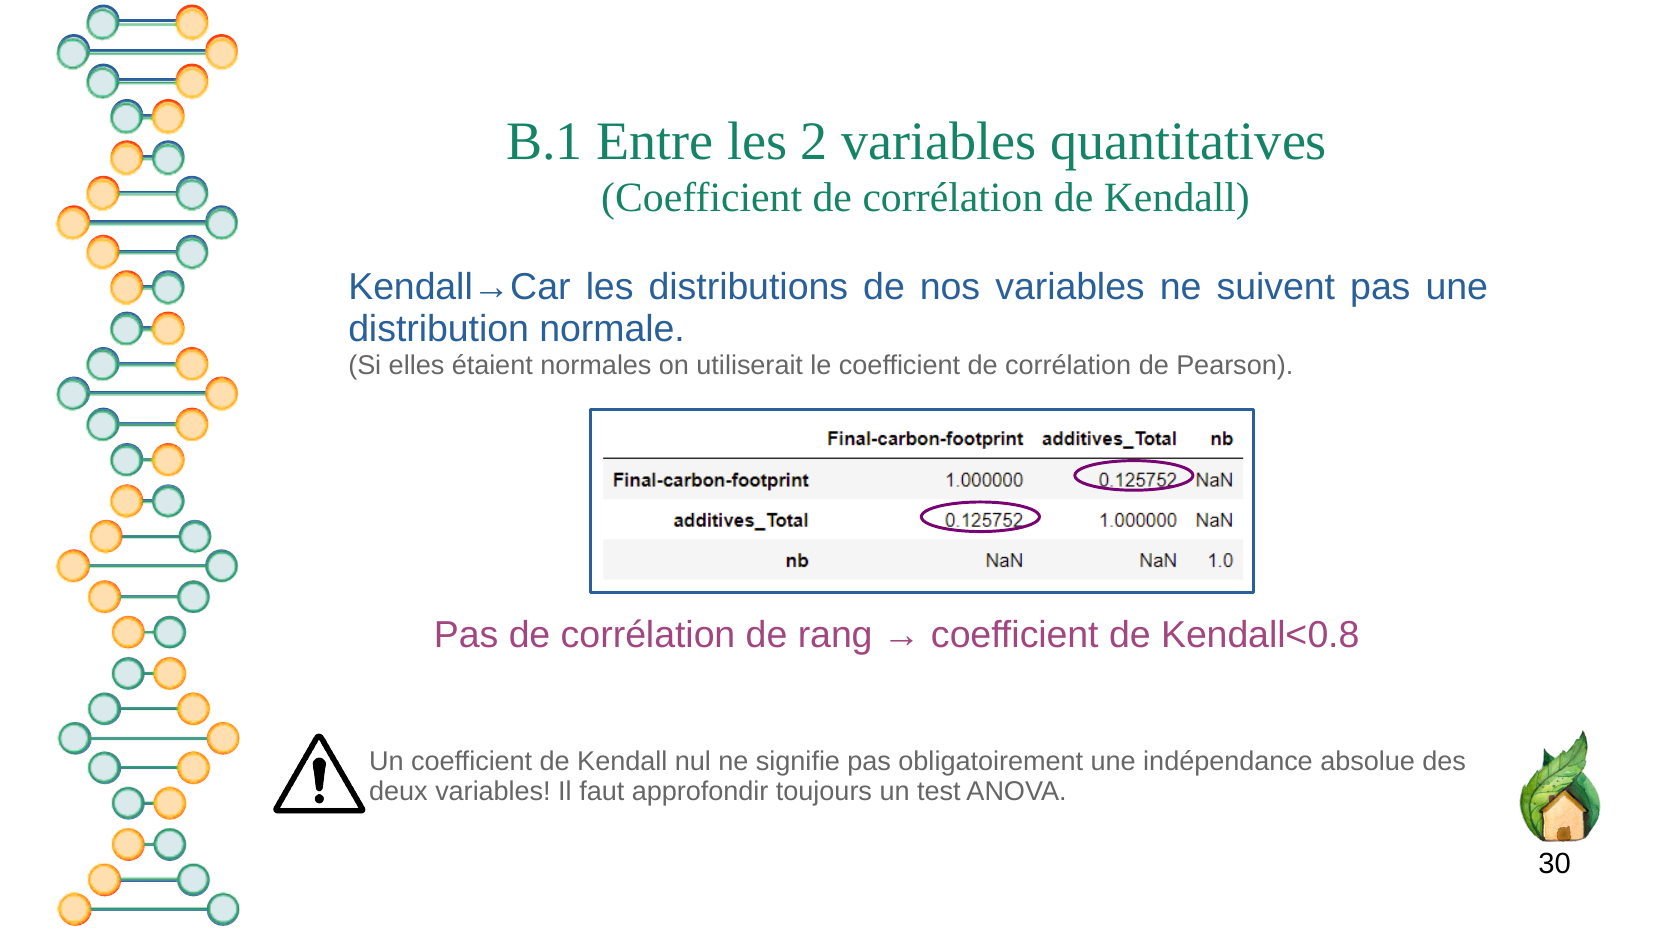

# B.1 Entre les 2 variables quantitatives (Coefficient de corrélation de Kendall)
Kendall→Car les distributions de nos variables ne suivent pas une distribution normale.
(Si elles étaient normales on utiliserait le coefficient de corrélation de Pearson).
Pas de corrélation de rang → coefficient de Kendall<0.8
Un coefficient de Kendall nul ne signifie pas obligatoirement une indépendance absolue des deux variables! Il faut approfondir toujours un test ANOVA.
30